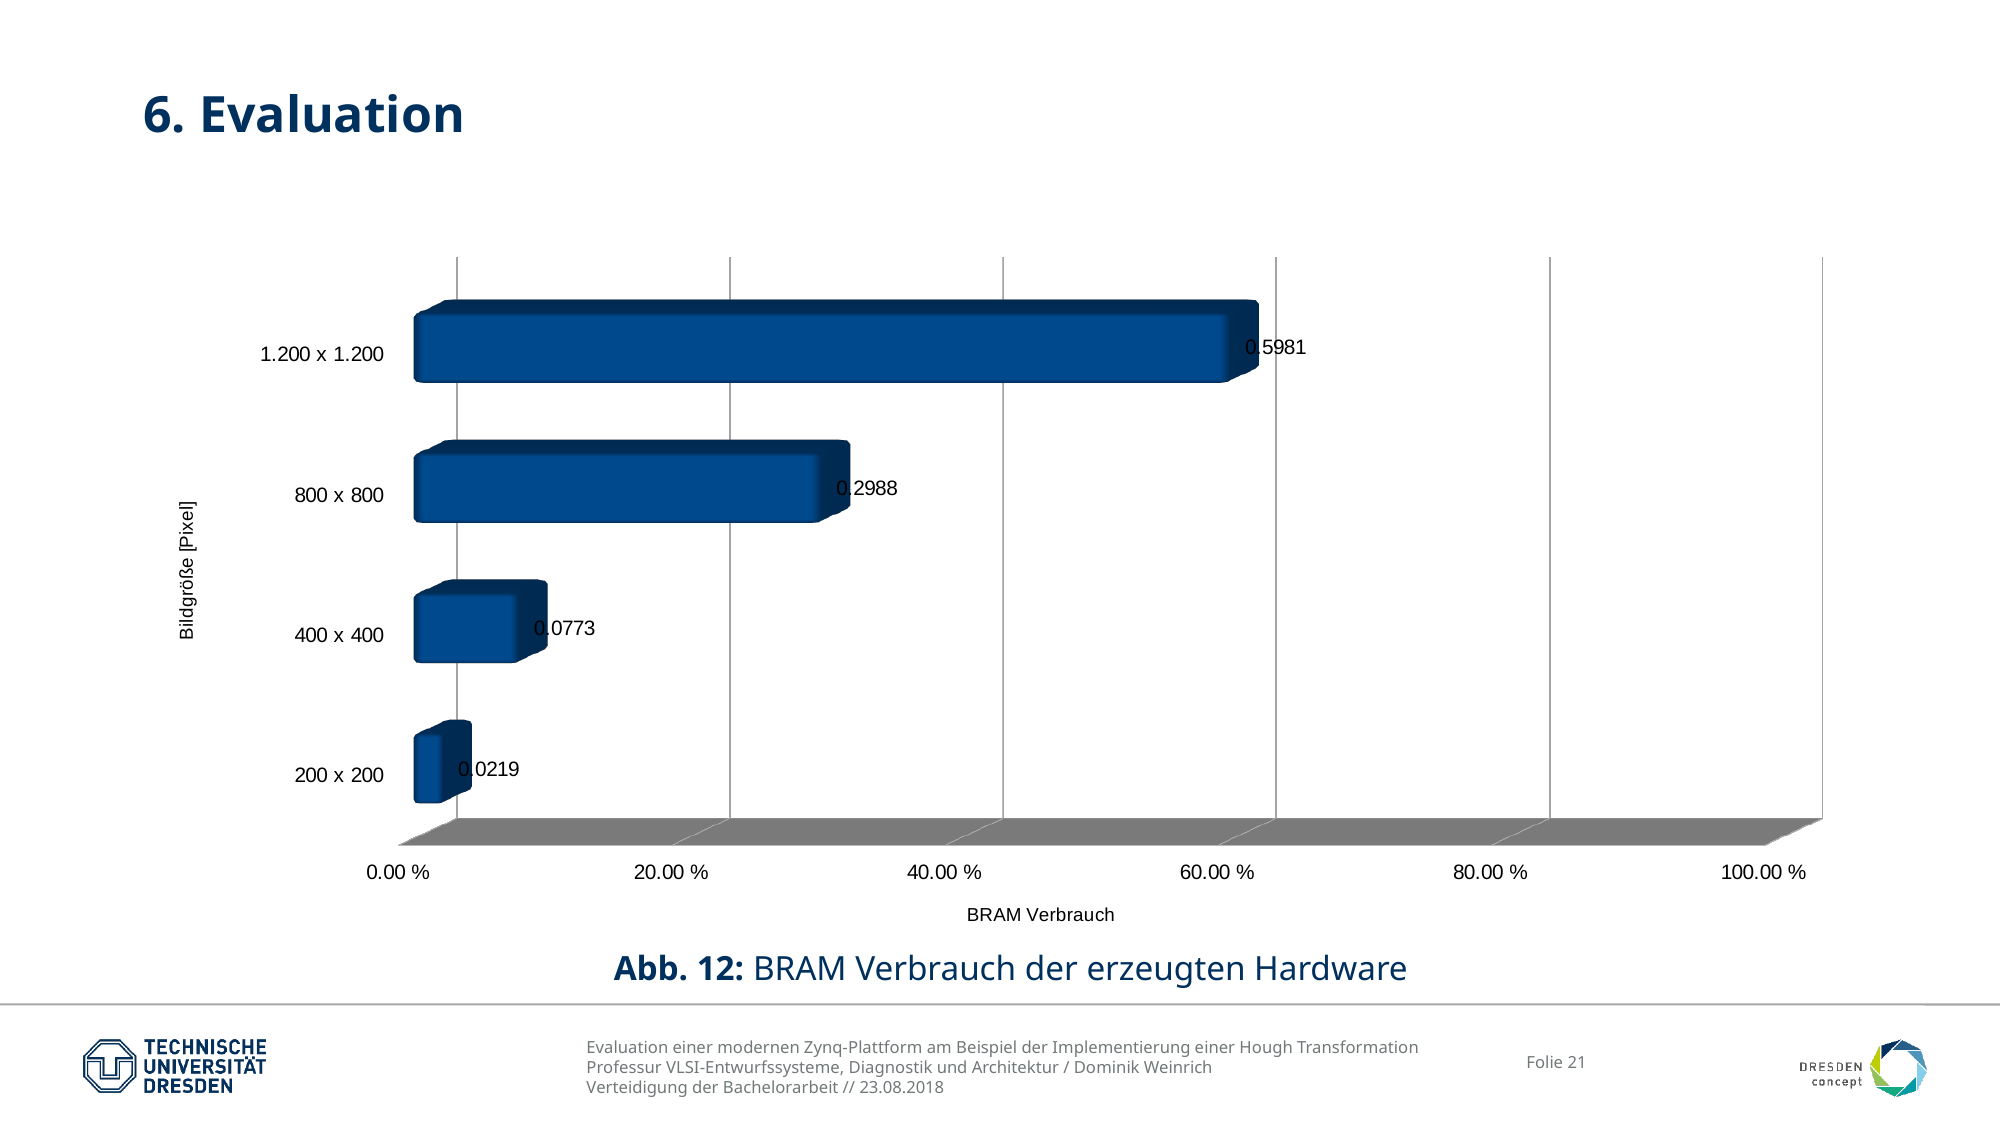

# 6. Evaluation
[unsupported chart]
Abb. 12: BRAM Verbrauch der erzeugten Hardware